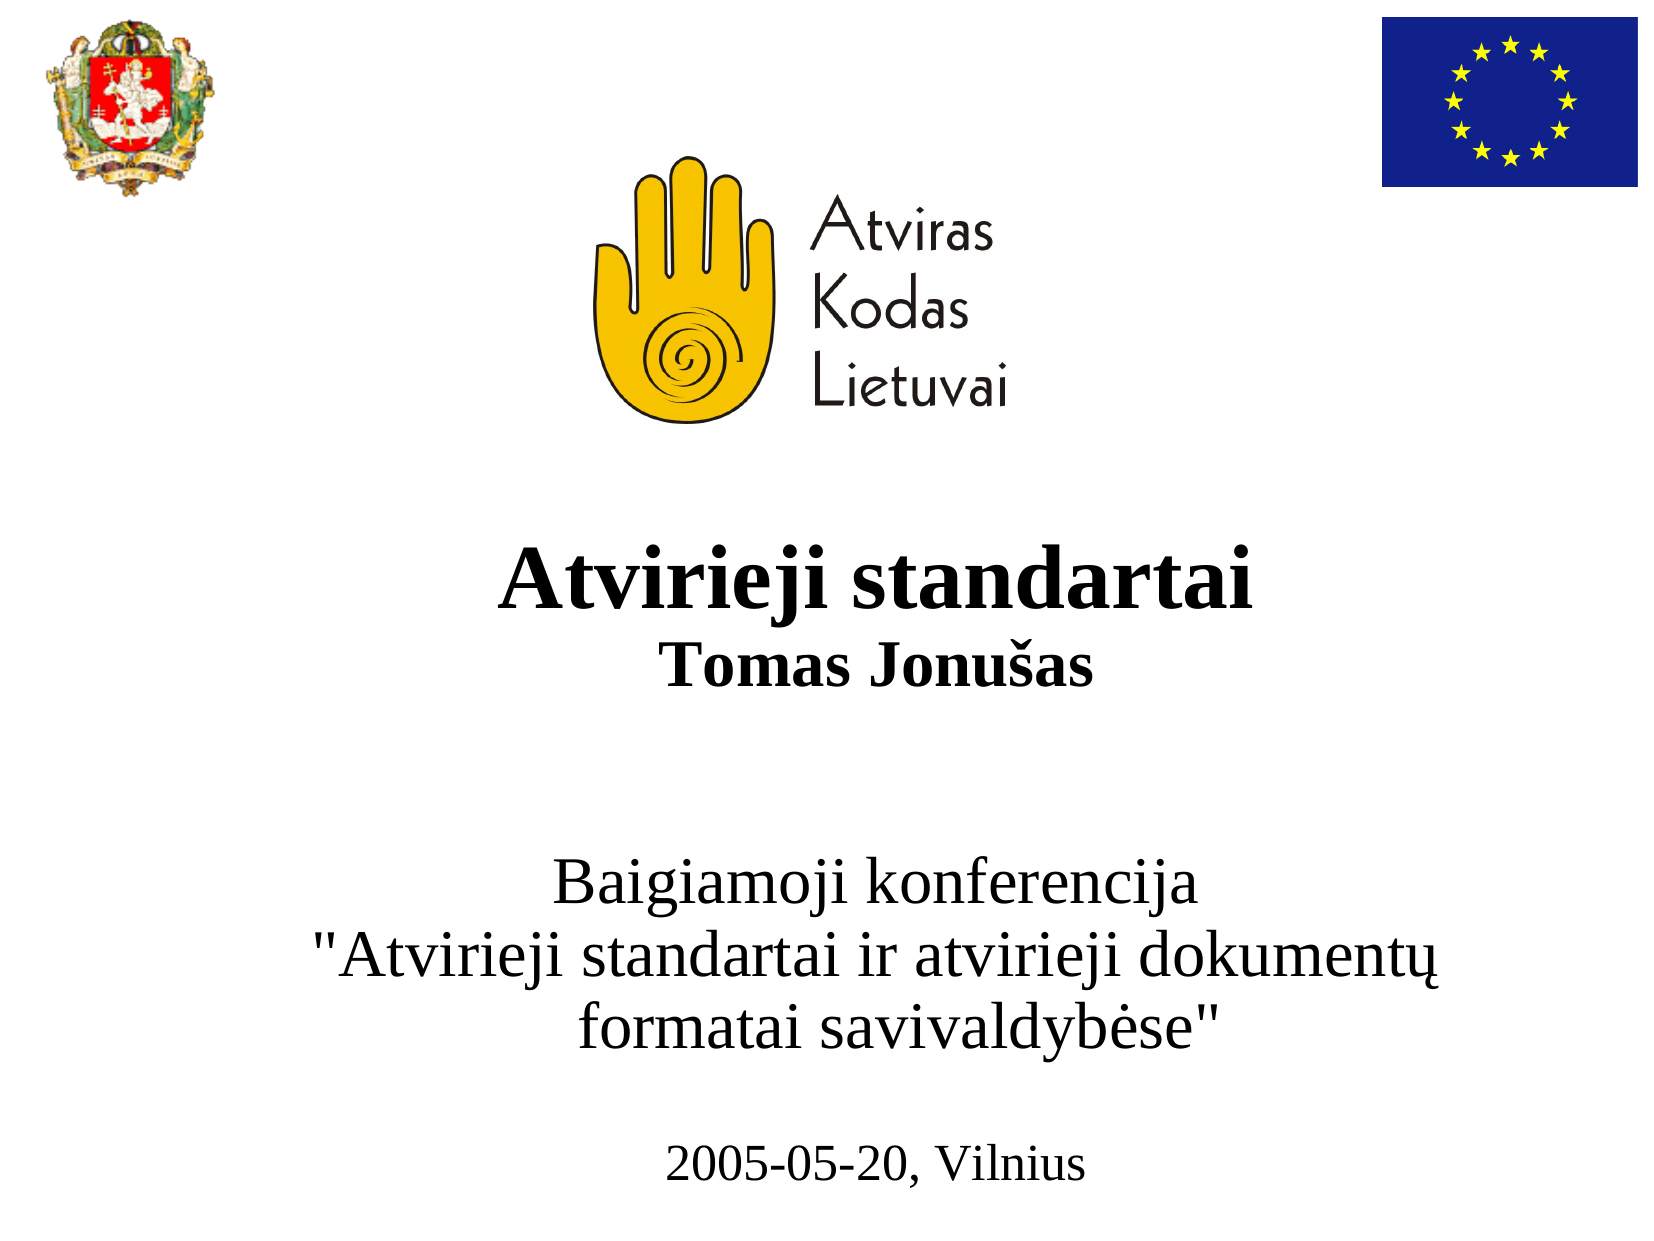

# Atvirieji standartai
Tomas Jonušas
Baigiamoji konferencija
"Atvirieji standartai ir atvirieji dokumentų formatai savivaldybėse"
2005-05-20, Vilnius